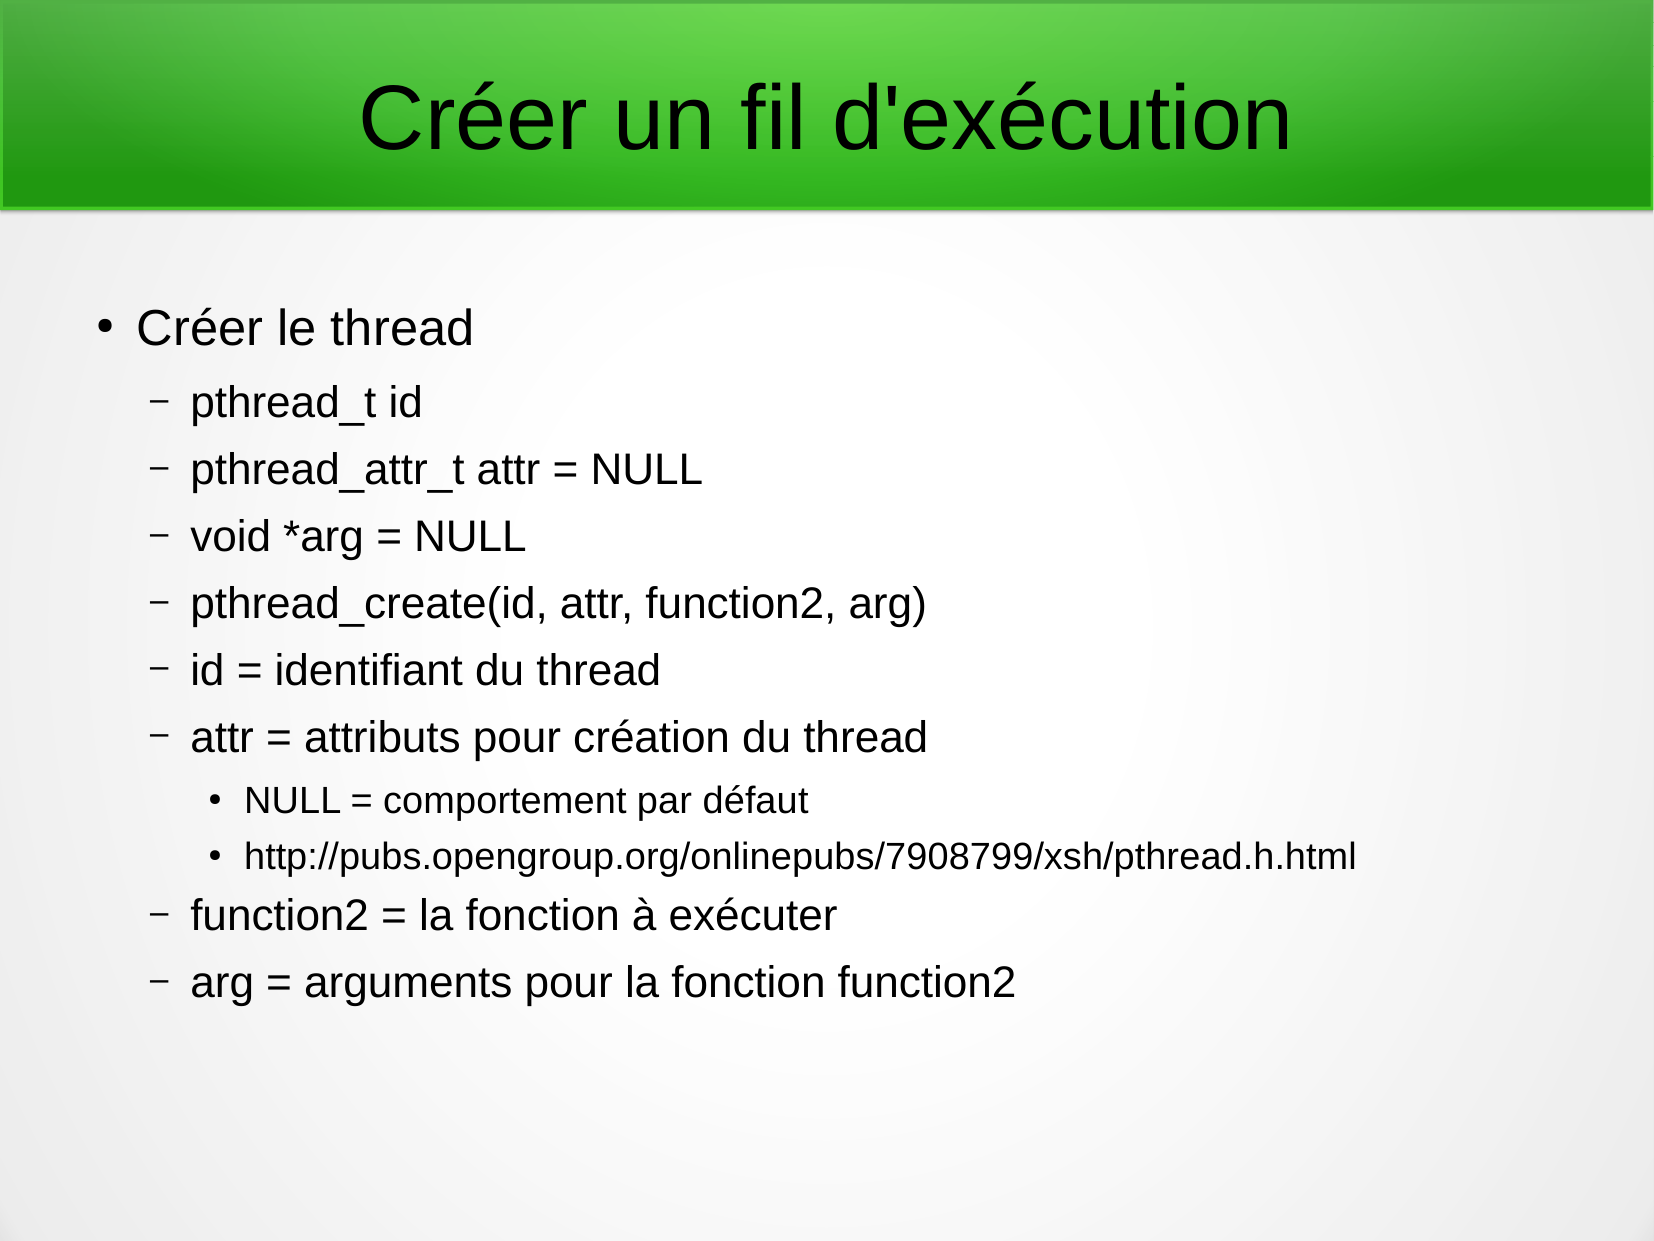

# Créer un fil d'exécution
Créer le thread
pthread_t id
pthread_attr_t attr = NULL
void *arg = NULL
pthread_create(id, attr, function2, arg)
id = identifiant du thread
attr = attributs pour création du thread
NULL = comportement par défaut
http://pubs.opengroup.org/onlinepubs/7908799/xsh/pthread.h.html
function2 = la fonction à exécuter
arg = arguments pour la fonction function2